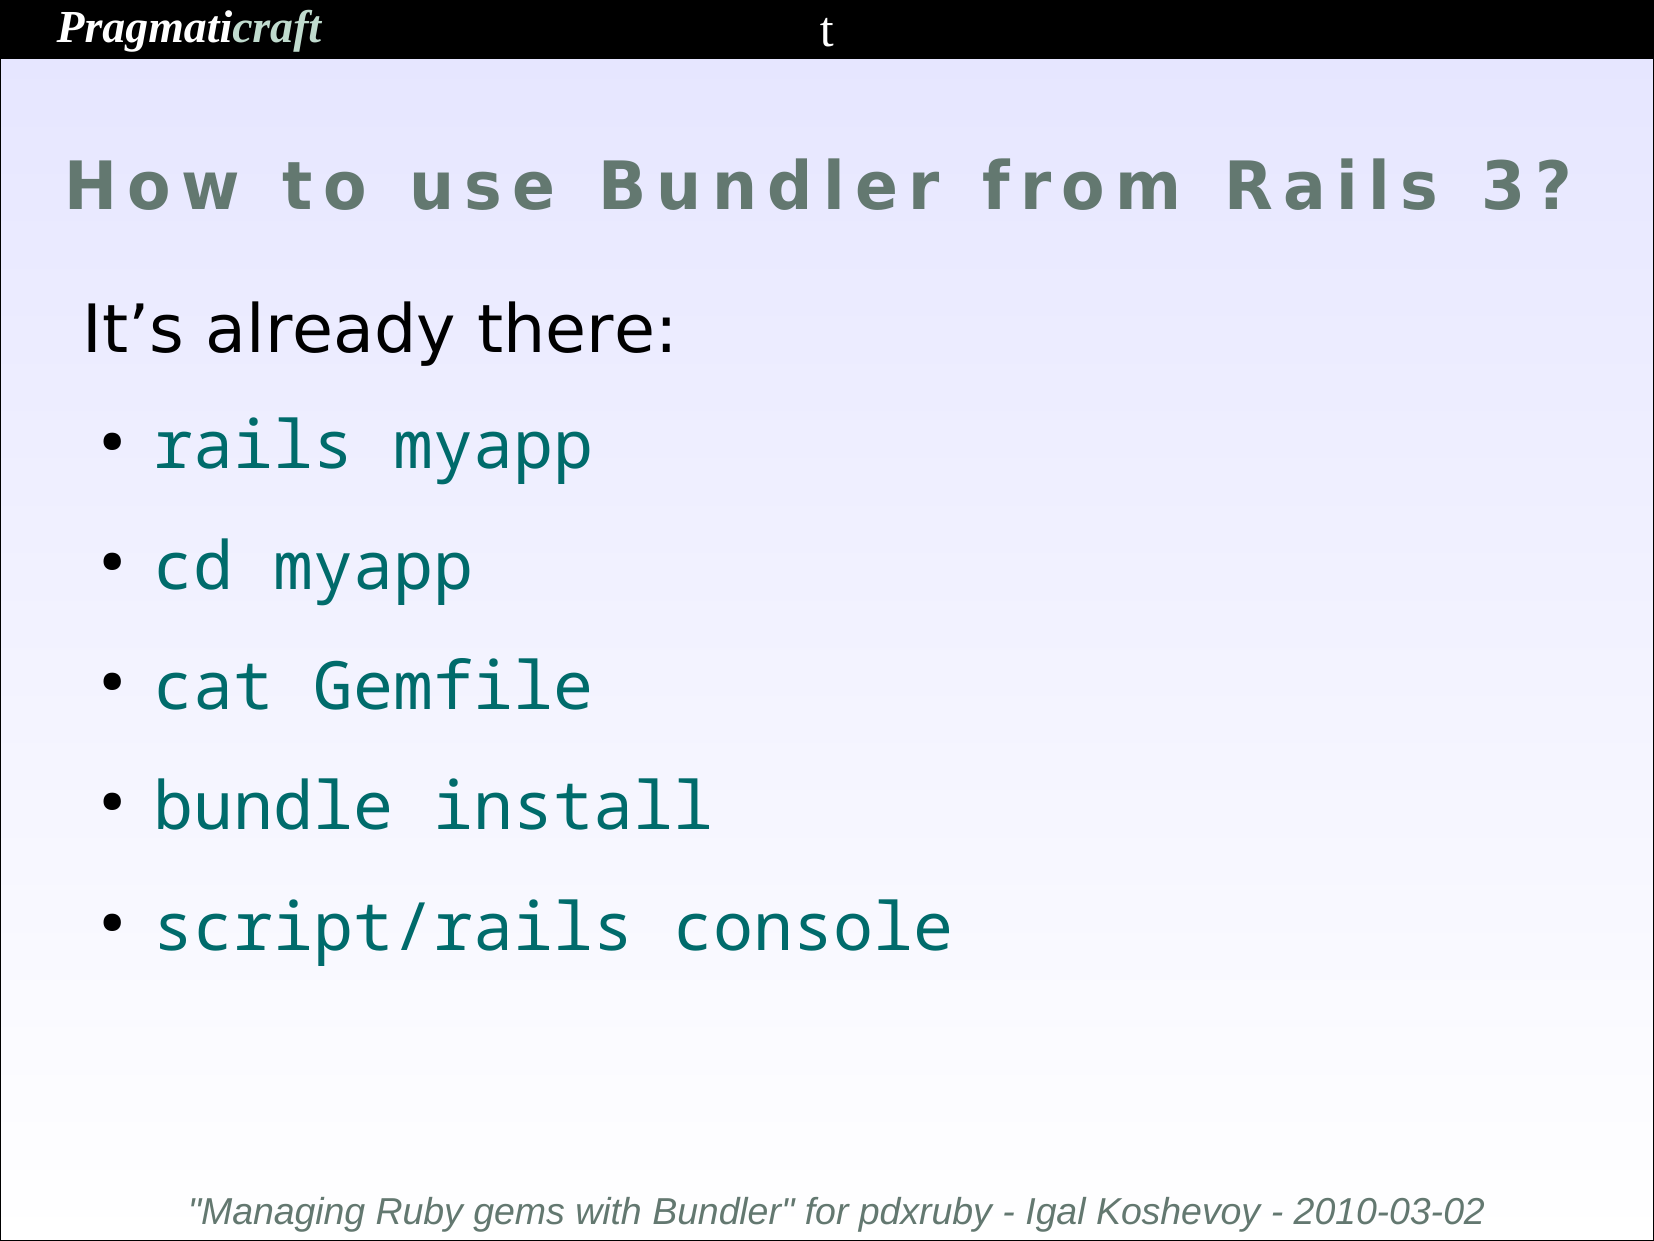

# How to use Bundler from Rails 3?
It’s already there:
rails myapp
cd myapp
cat Gemfile
bundle install
script/rails console